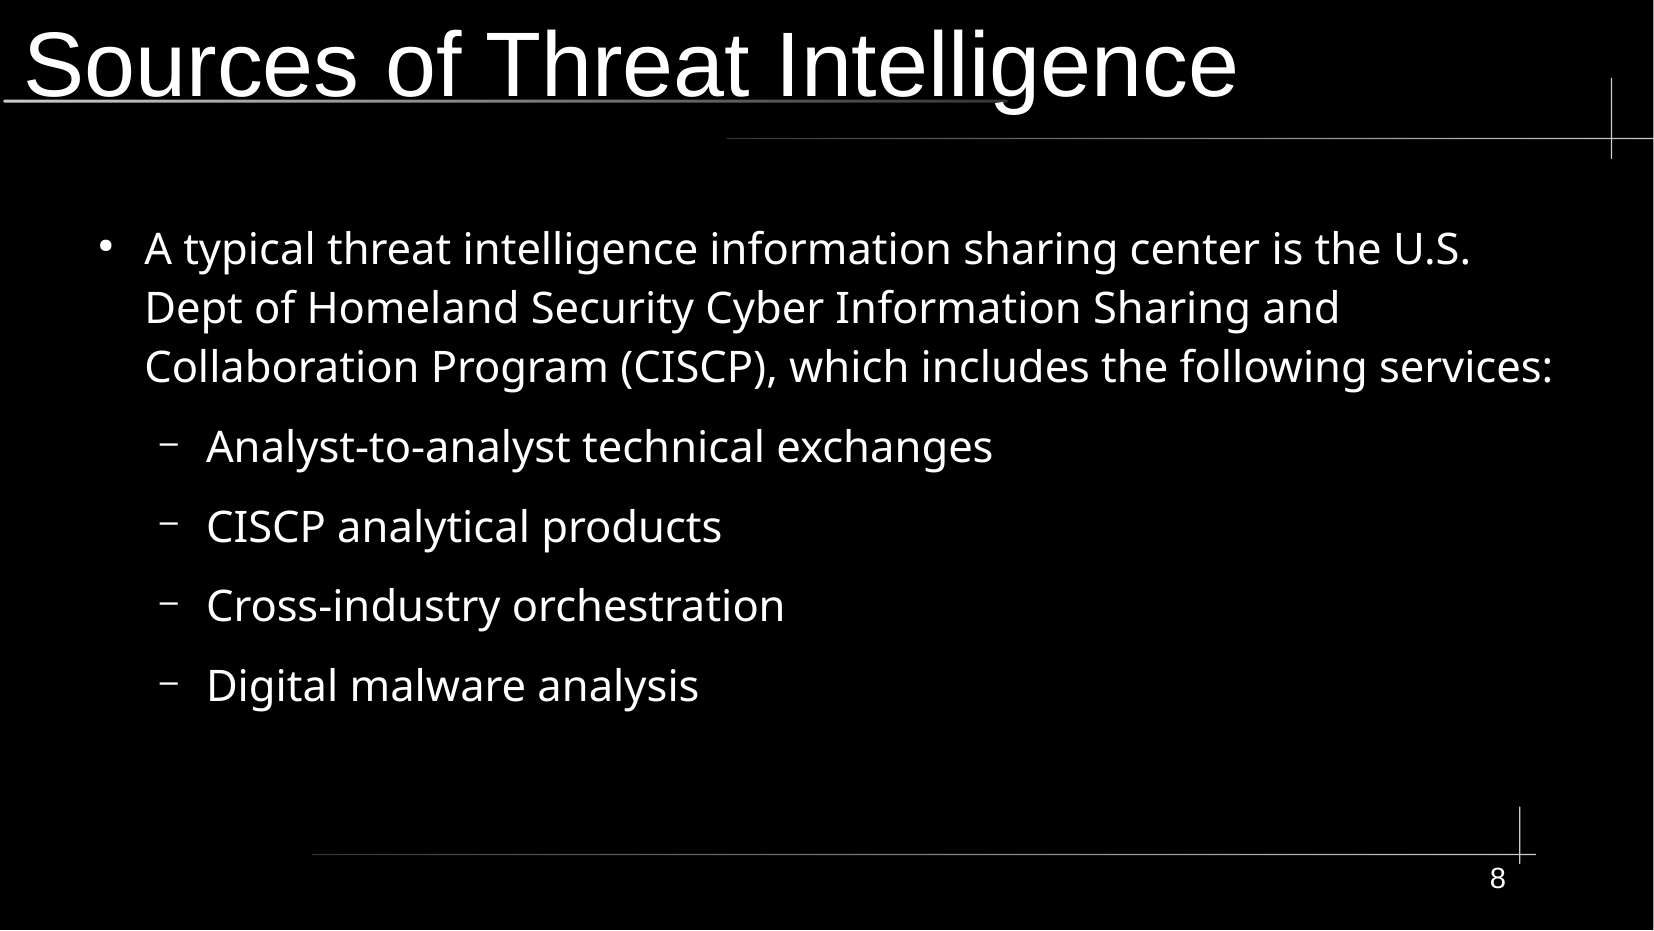

# Sources of Threat Intelligence
A typical threat intelligence information sharing center is the U.S. Dept of Homeland Security Cyber Information Sharing and Collaboration Program (CISCP), which includes the following services:
Analyst-to-analyst technical exchanges
CISCP analytical products
Cross-industry orchestration
Digital malware analysis
8